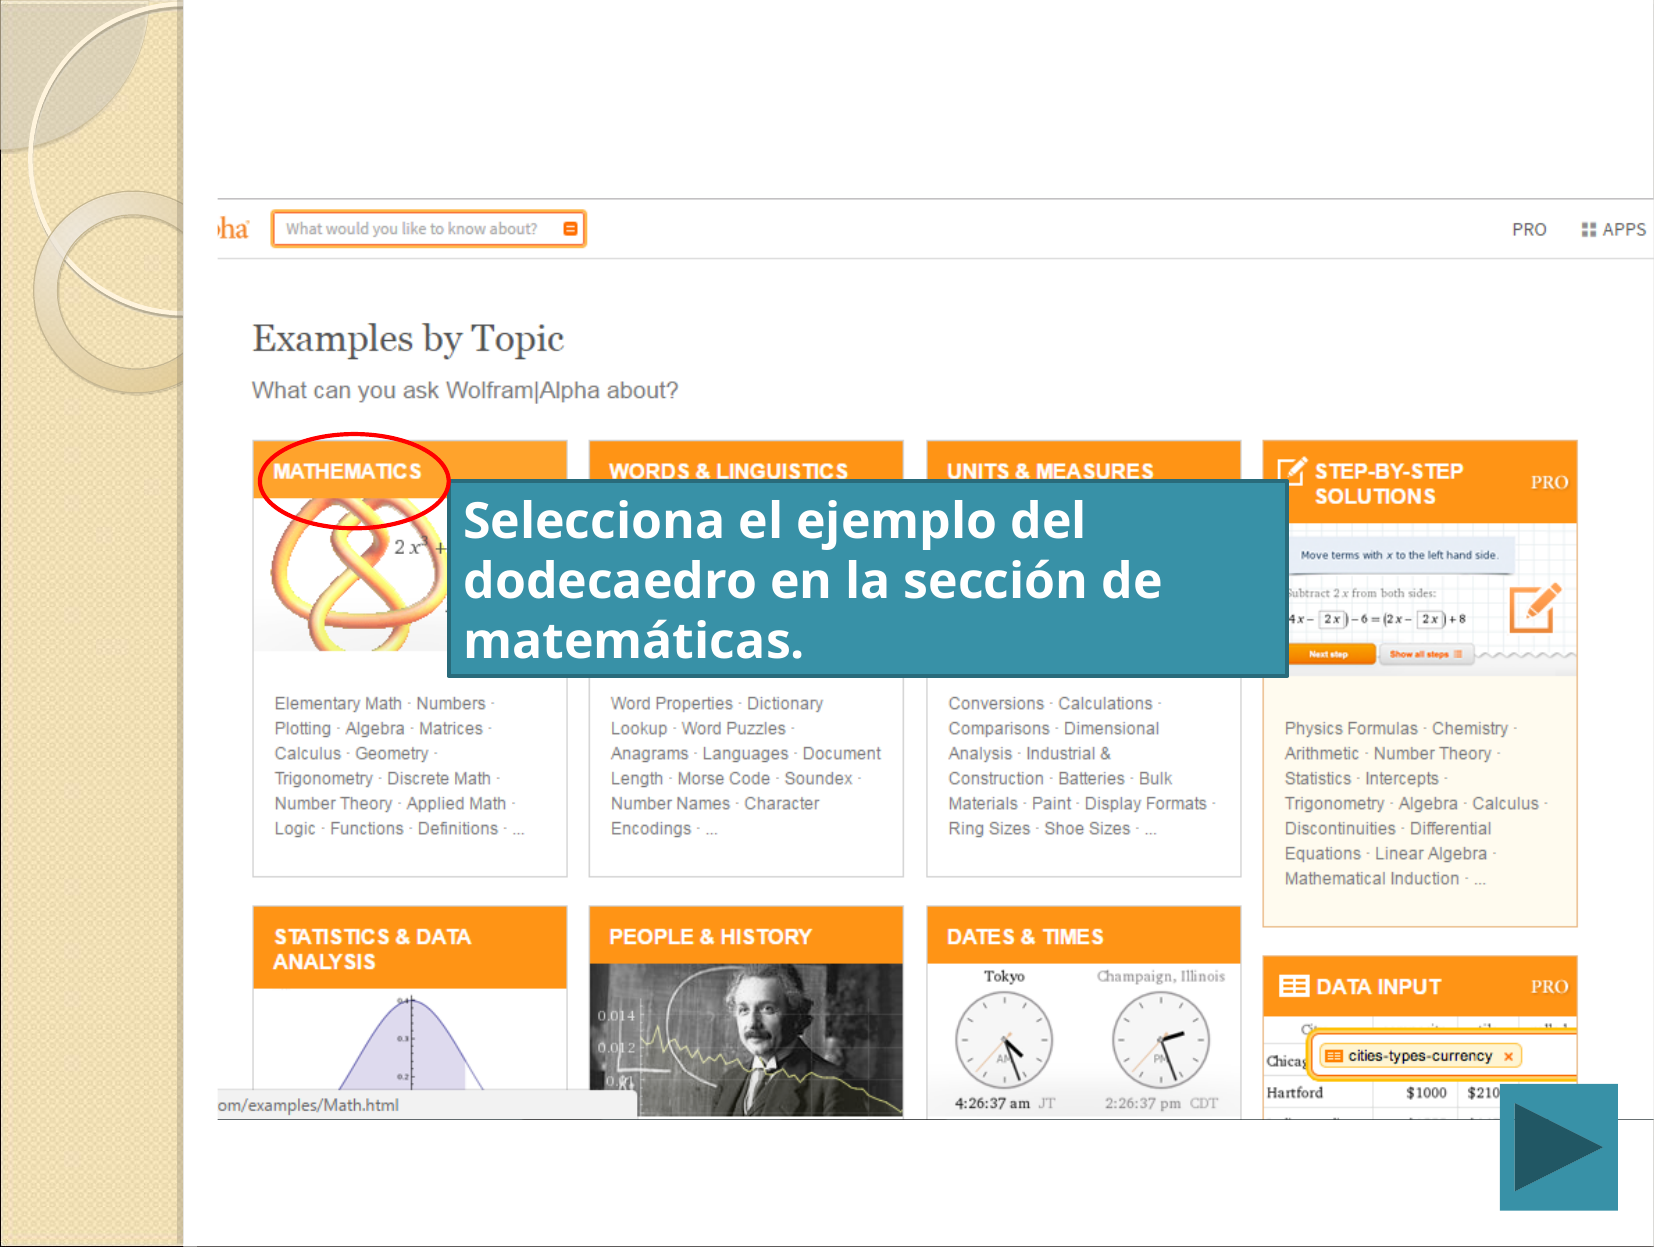

Selecciona el ejemplo del dodecaedro en la sección de matemáticas.